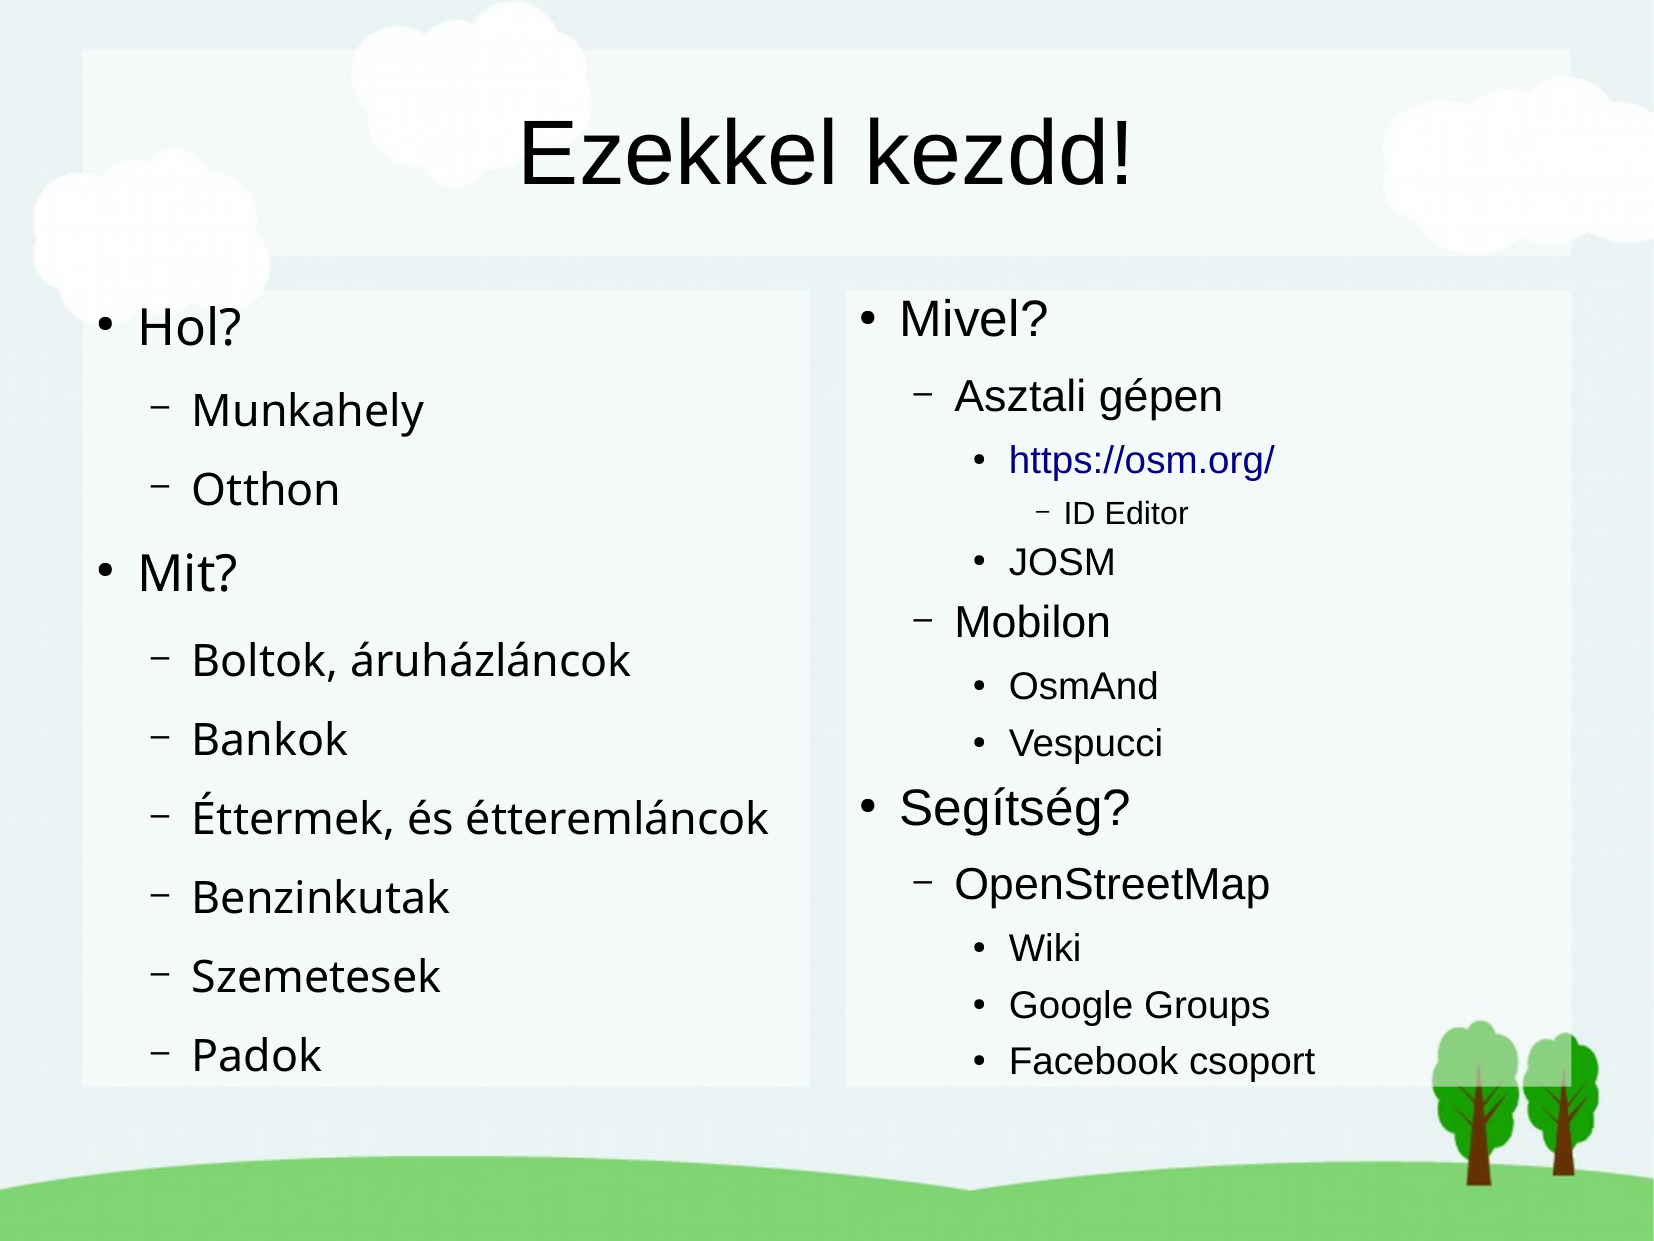

# Ezekkel kezdd!
Hol?
Munkahely
Otthon
Mit?
Boltok, áruházláncok
Bankok
Éttermek, és étteremláncok
Benzinkutak
Szemetesek
Padok
Mivel?
Asztali gépen
https://osm.org/
ID Editor
JOSM
Mobilon
OsmAnd
Vespucci
Segítség?
OpenStreetMap
Wiki
Google Groups
Facebook csoport